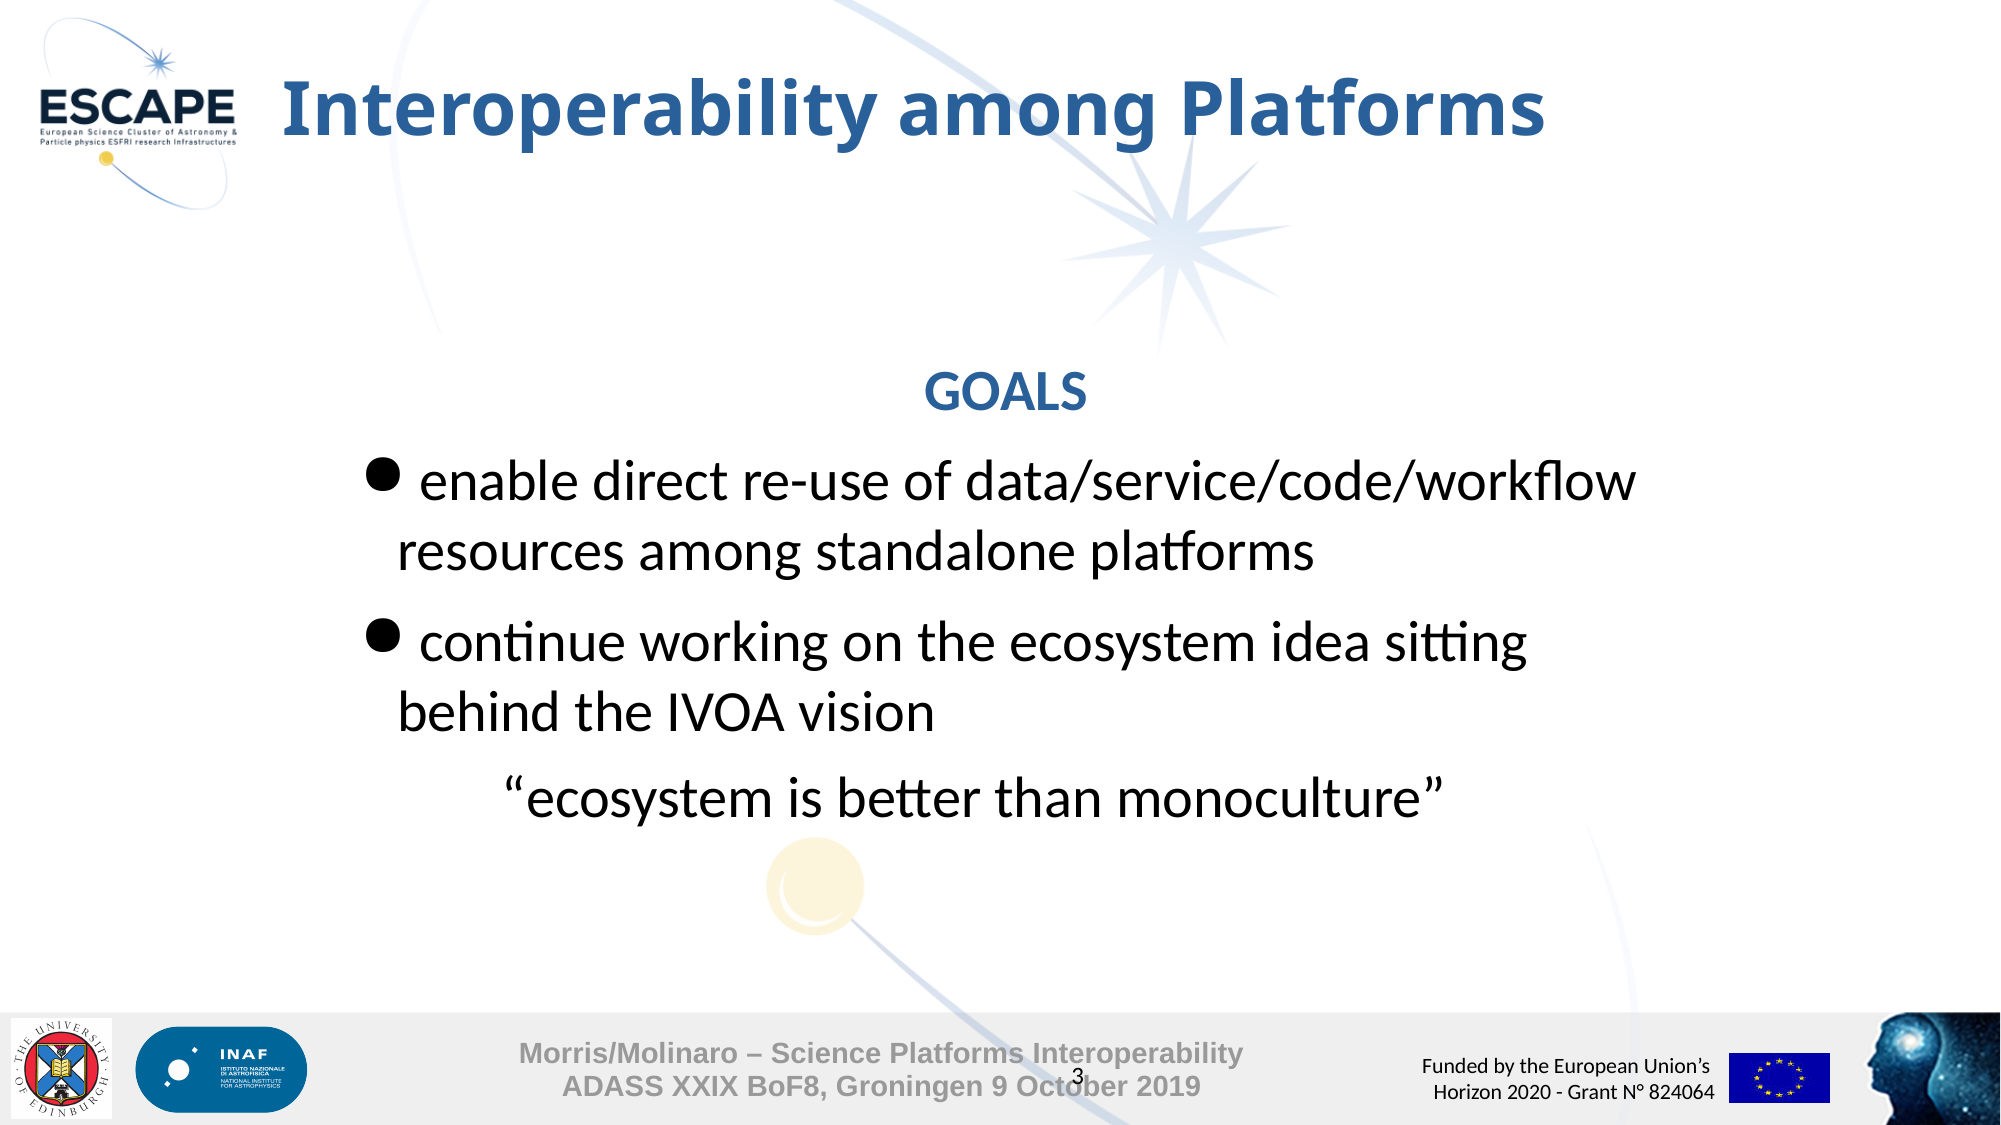

# Interoperability among Platforms
 GOALS
 enable direct re-use of data/service/code/workflow resources among standalone platforms
 continue working on the ecosystem idea sitting behind the IVOA vision
“ecosystem is better than monoculture”